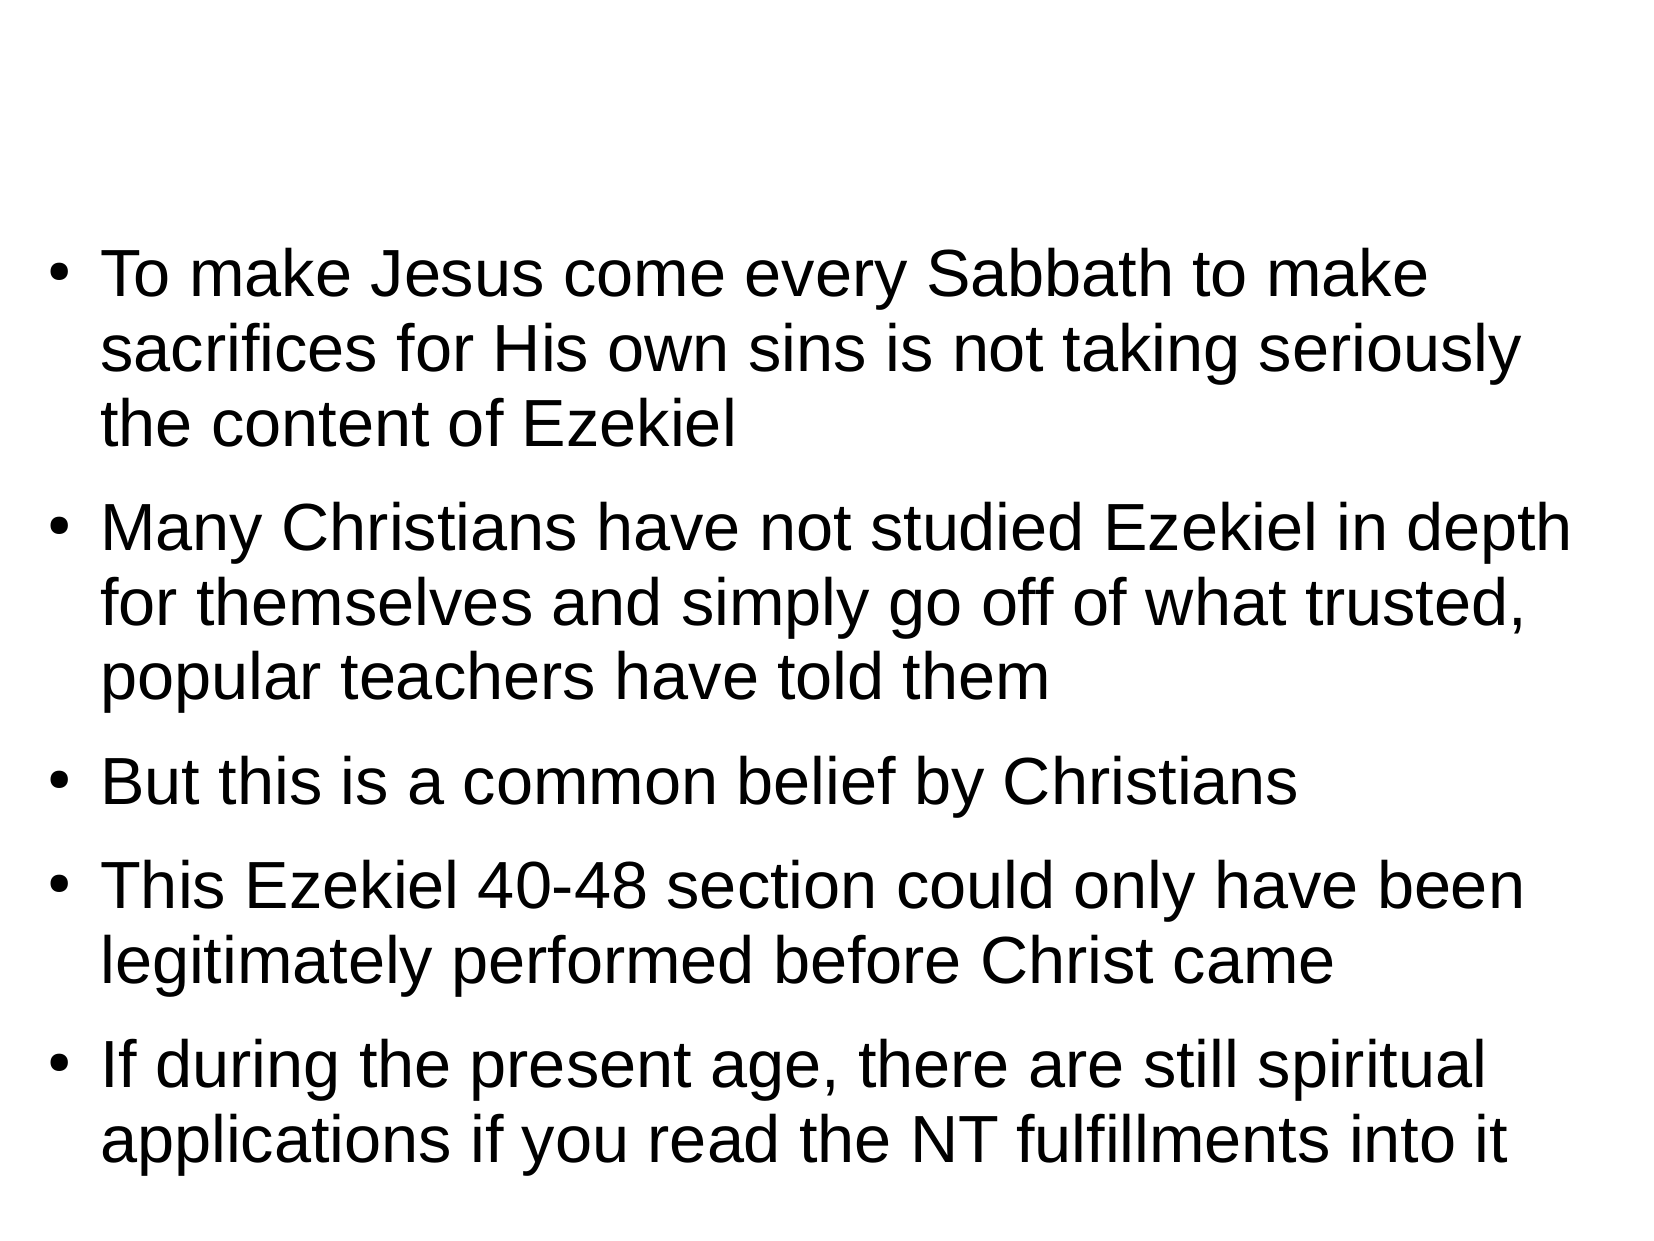

#
To make Jesus come every Sabbath to make sacrifices for His own sins is not taking seriously the content of Ezekiel
Many Christians have not studied Ezekiel in depth for themselves and simply go off of what trusted, popular teachers have told them
But this is a common belief by Christians
This Ezekiel 40-48 section could only have been legitimately performed before Christ came
If during the present age, there are still spiritual applications if you read the NT fulfillments into it